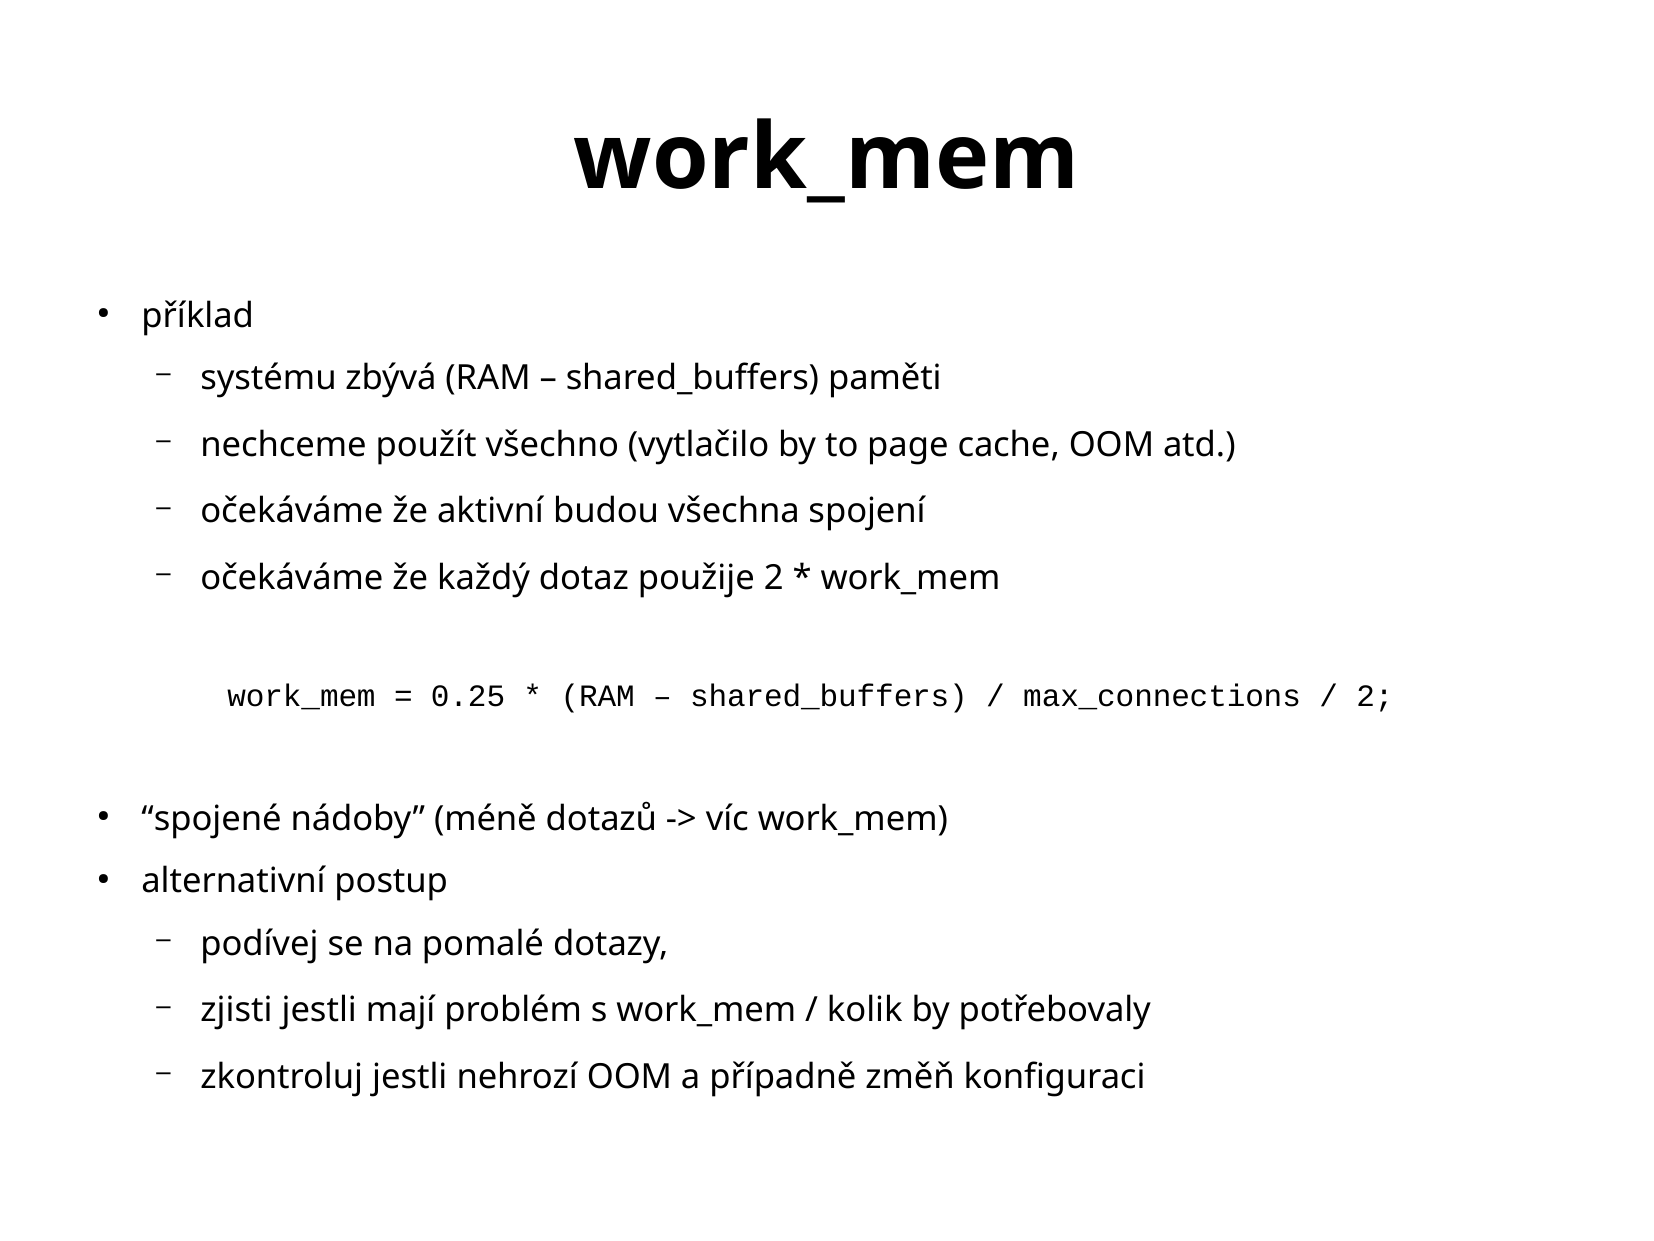

# work_mem
příklad
systému zbývá (RAM – shared_buffers) paměti
nechceme použít všechno (vytlačilo by to page cache, OOM atd.)
očekáváme že aktivní budou všechna spojení
očekáváme že každý dotaz použije 2 * work_mem
work_mem = 0.25 * (RAM – shared_buffers) / max_connections / 2;
“spojené nádoby” (méně dotazů -> víc work_mem)
alternativní postup
podívej se na pomalé dotazy,
zjisti jestli mají problém s work_mem / kolik by potřebovaly
zkontroluj jestli nehrozí OOM a případně změň konfiguraci